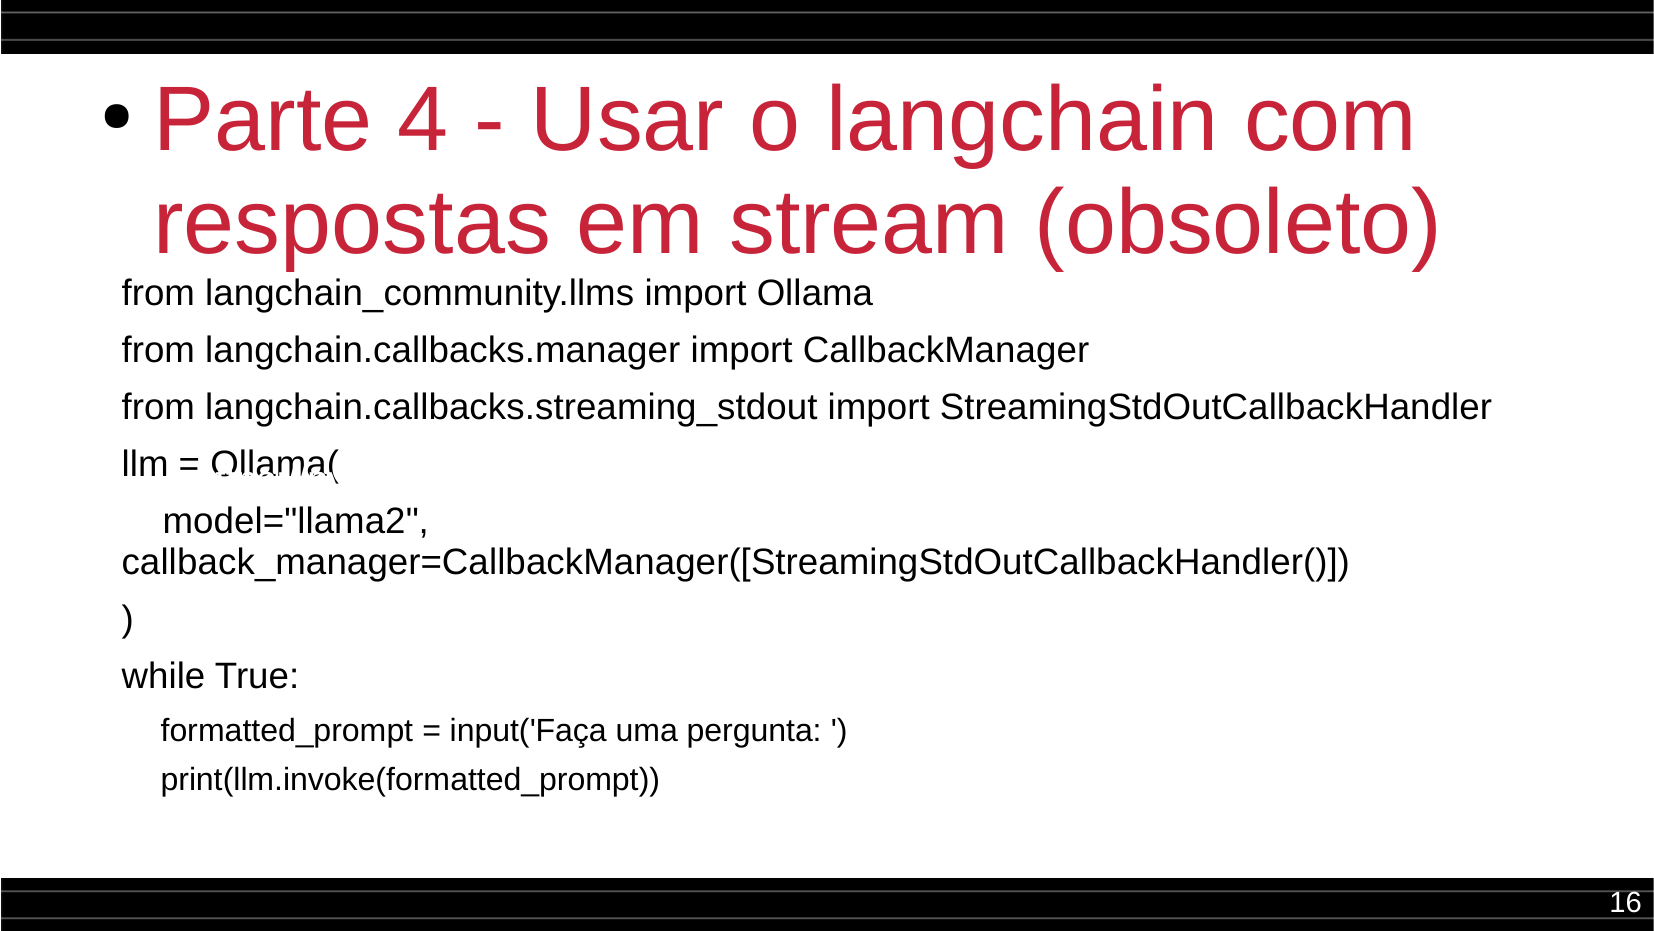

# Parte 4 - Usar o langchain com respostas em stream (obsoleto)
from langchain_community.llms import Ollama
from langchain.callbacks.manager import CallbackManager
from langchain.callbacks.streaming_stdout import StreamingStdOutCallbackHandler
llm = Ollama(
 model="llama2", callback_manager=CallbackManager([StreamingStdOutCallbackHandler()])
)
while True:
formatted_prompt = input('Faça uma pergunta: ')
print(llm.invoke(formatted_prompt))
https://python.langchain.com/docs/integrations/document_loaders/web_base/